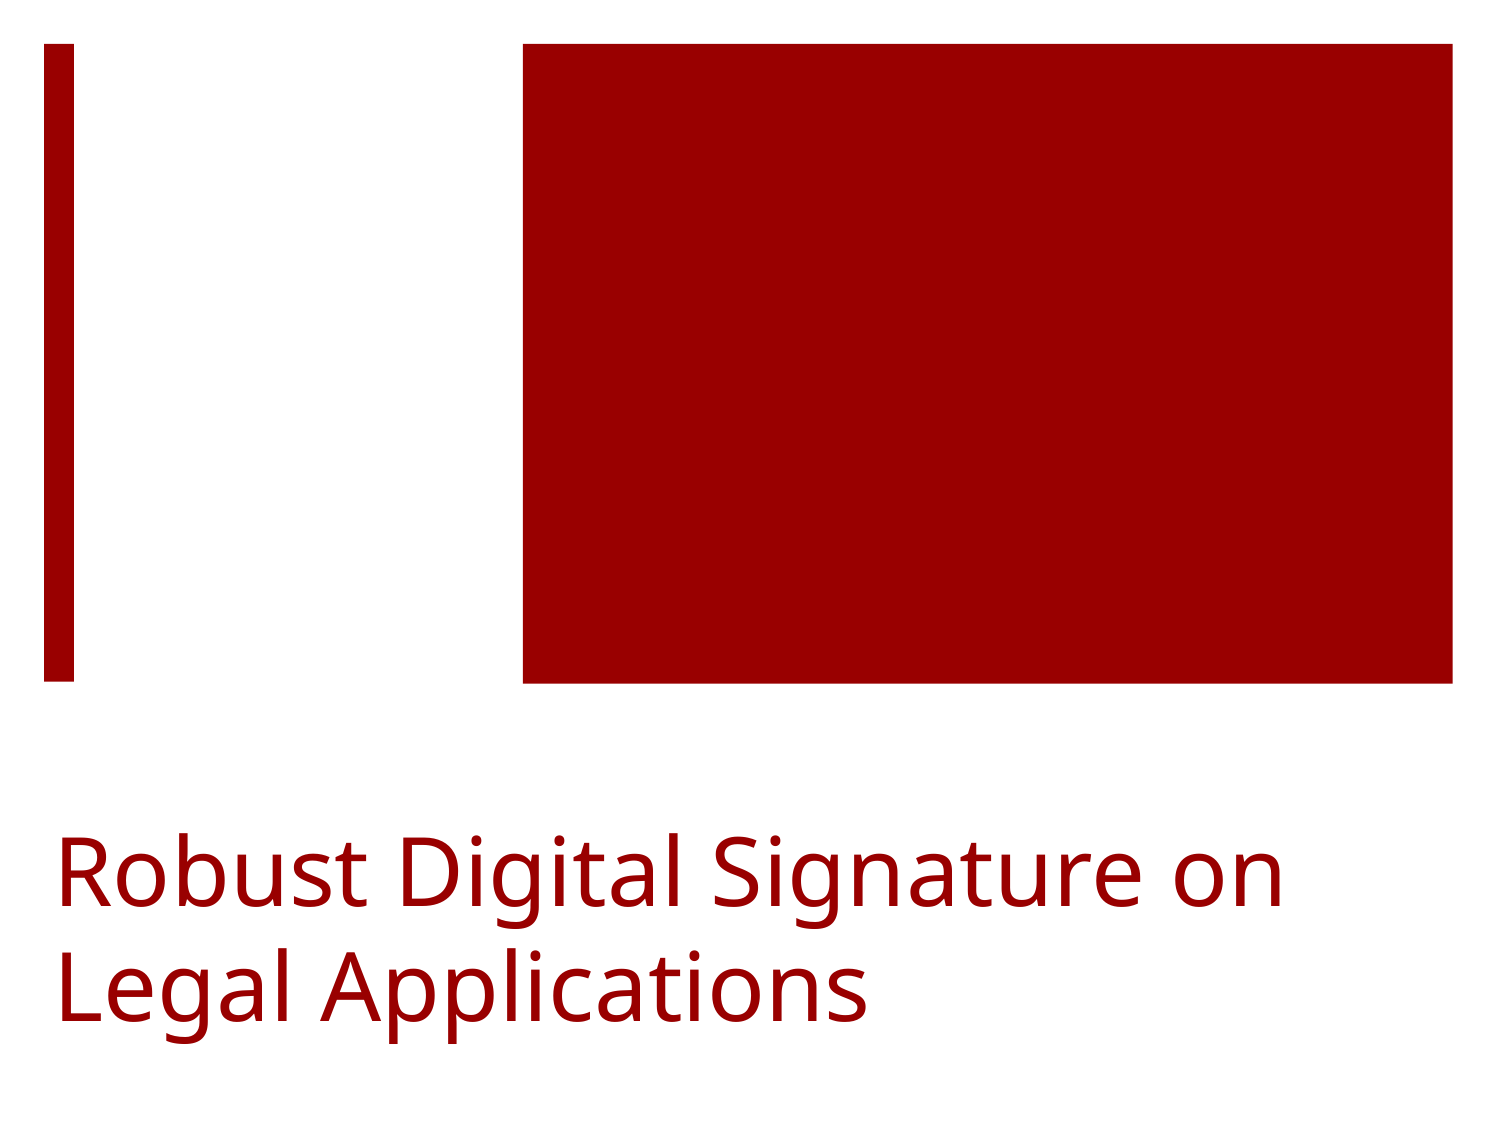

# Robust Digital Signature on Legal Applications